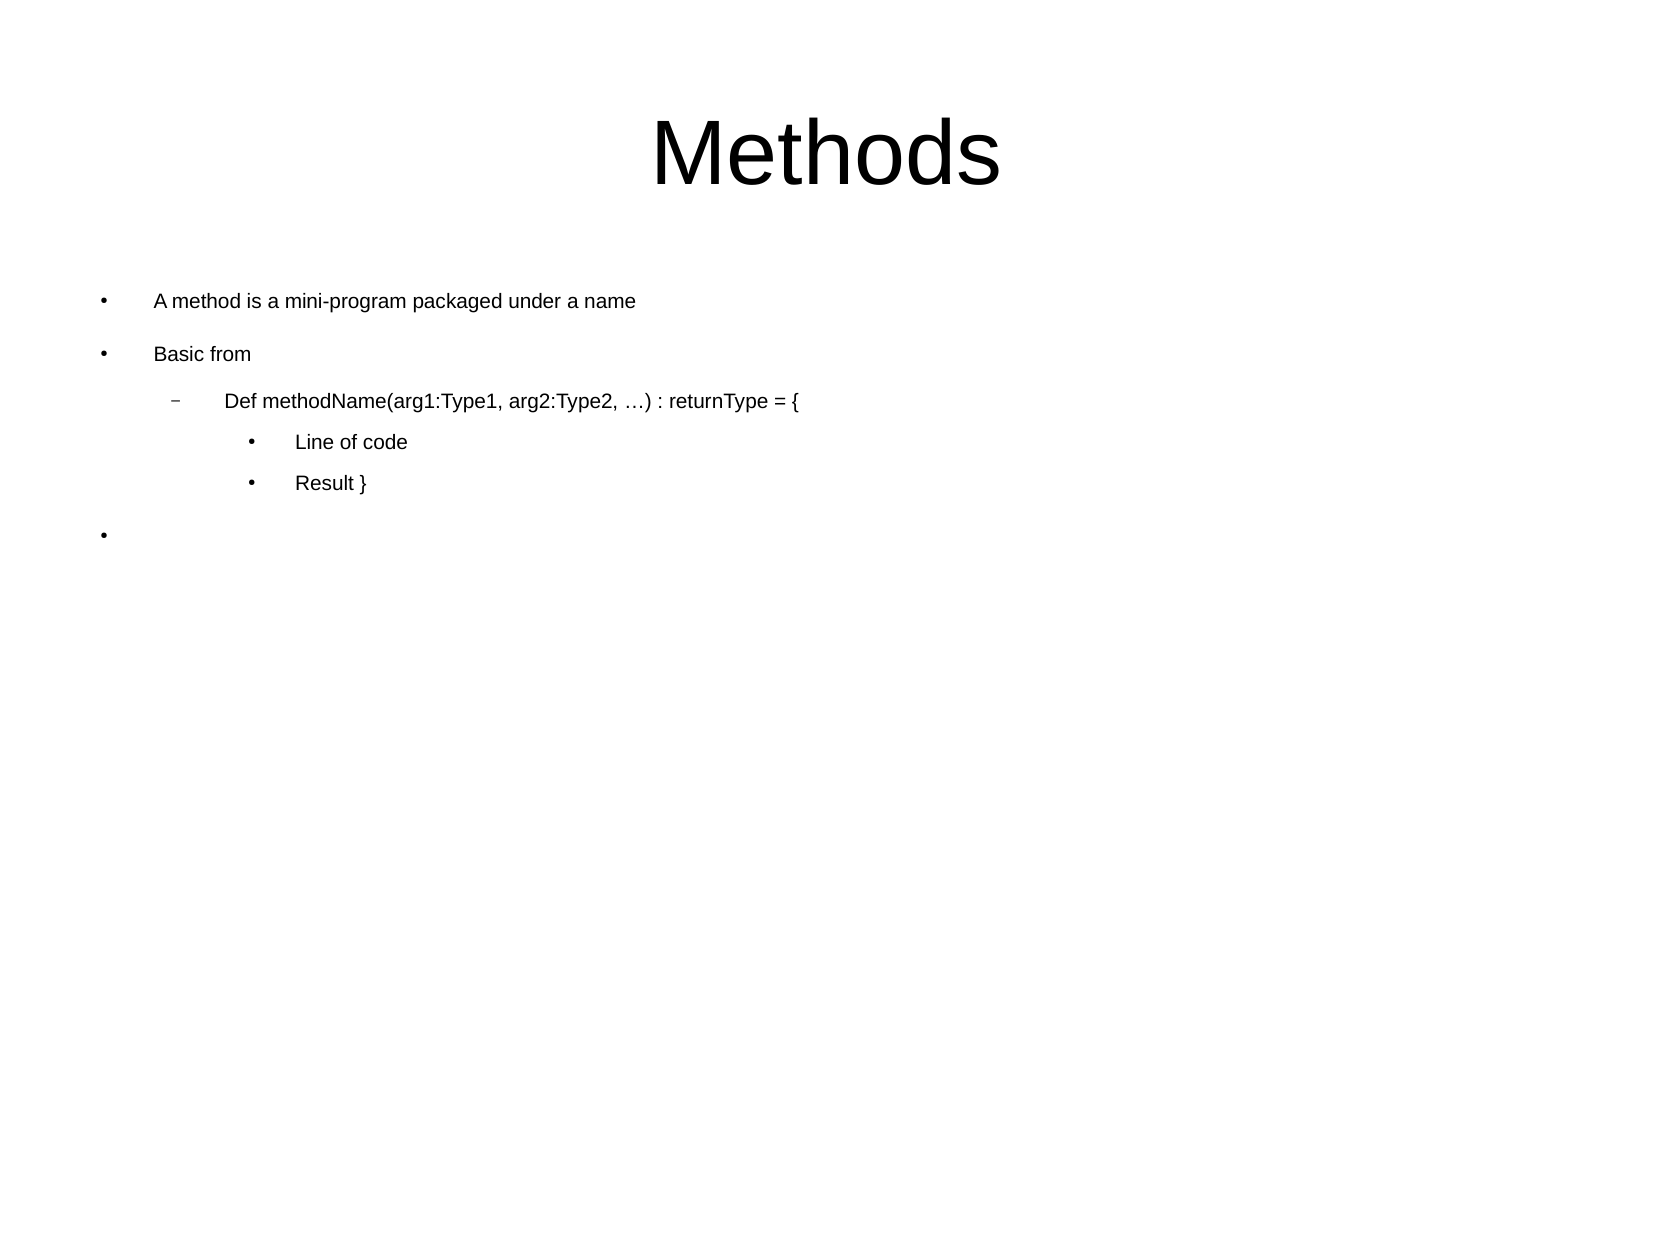

# Methods
A method is a mini-program packaged under a name
Basic from
Def methodName(arg1:Type1, arg2:Type2, …) : returnType = {
Line of code
Result }